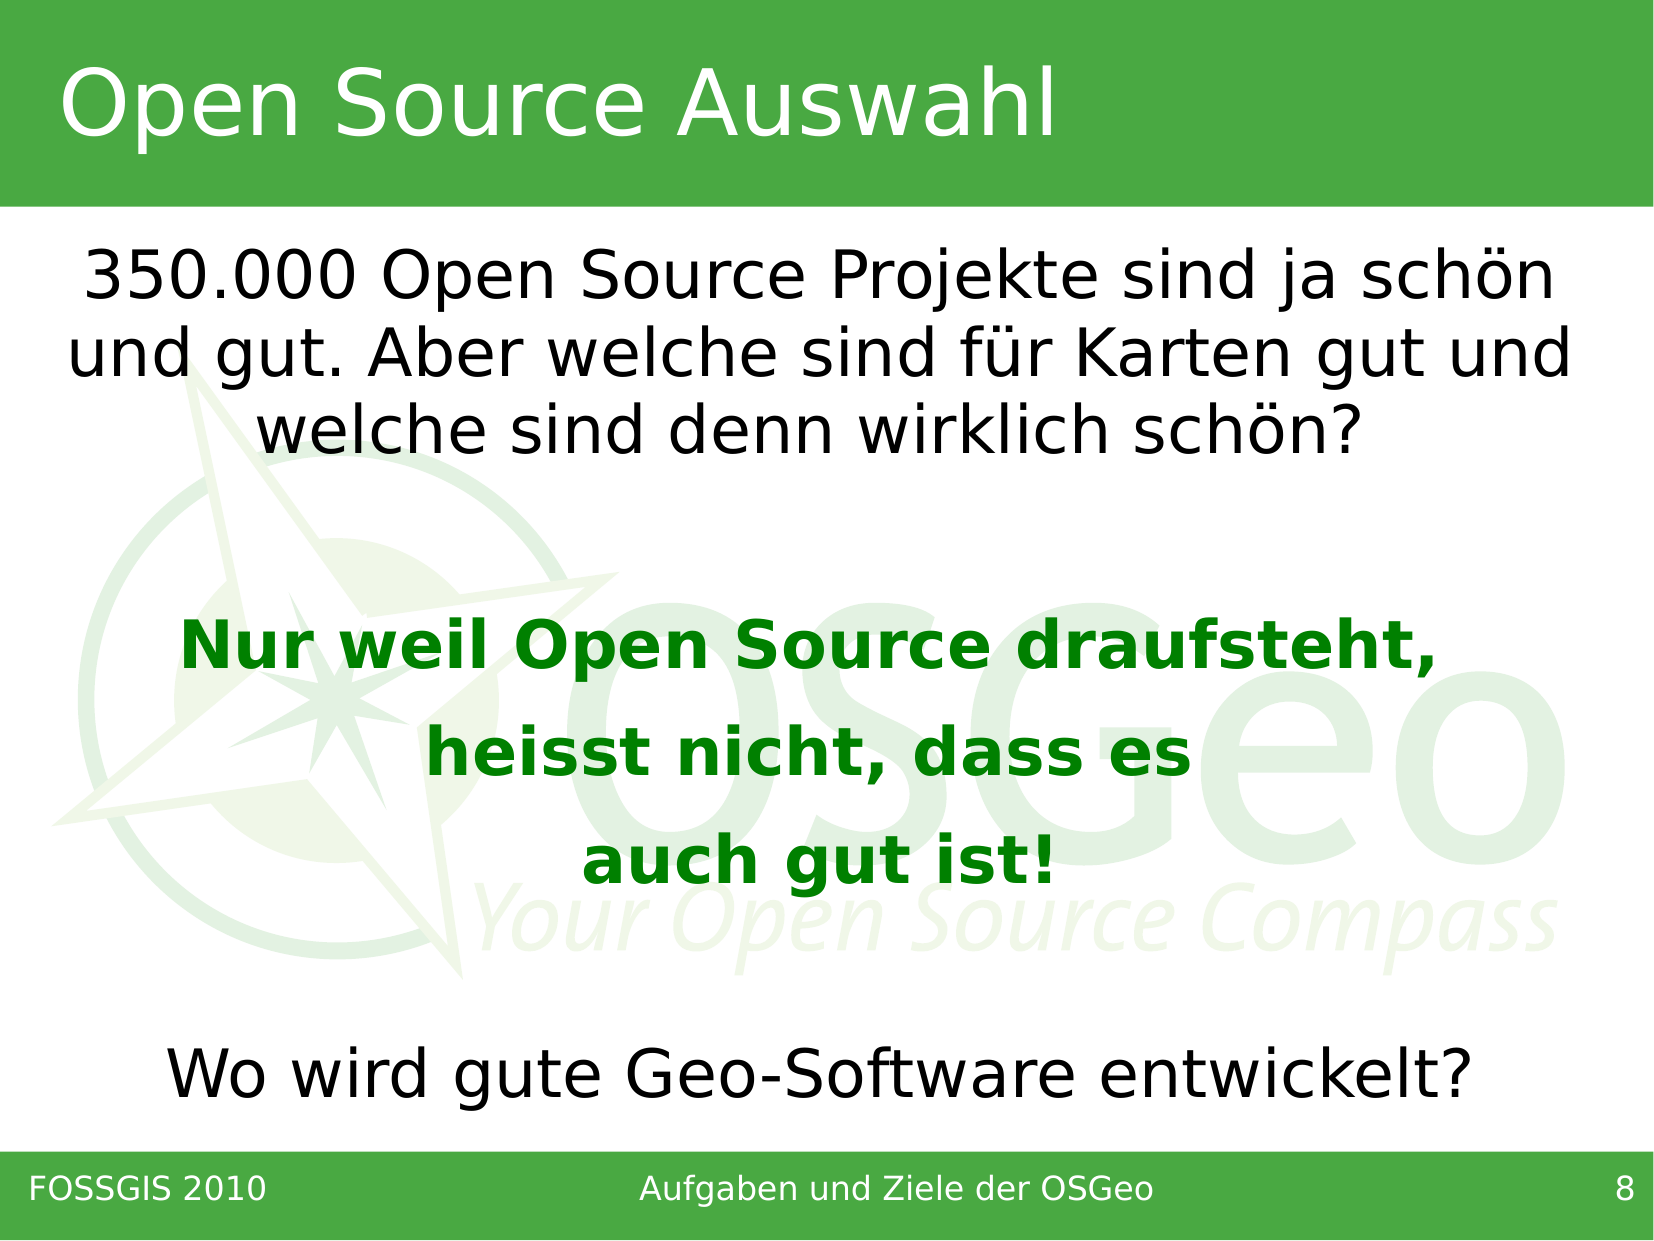

# Open Source Auswahl
350.000 Open Source Projekte sind ja schön und gut. Aber welche sind für Karten gut und welche sind denn wirklich schön?
Nur weil Open Source draufsteht,
heisst nicht, dass es
auch gut ist!
Wo wird gute Geo-Software entwickelt?
FOSSGIS 2010
Aufgaben und Ziele der OSGeo
8